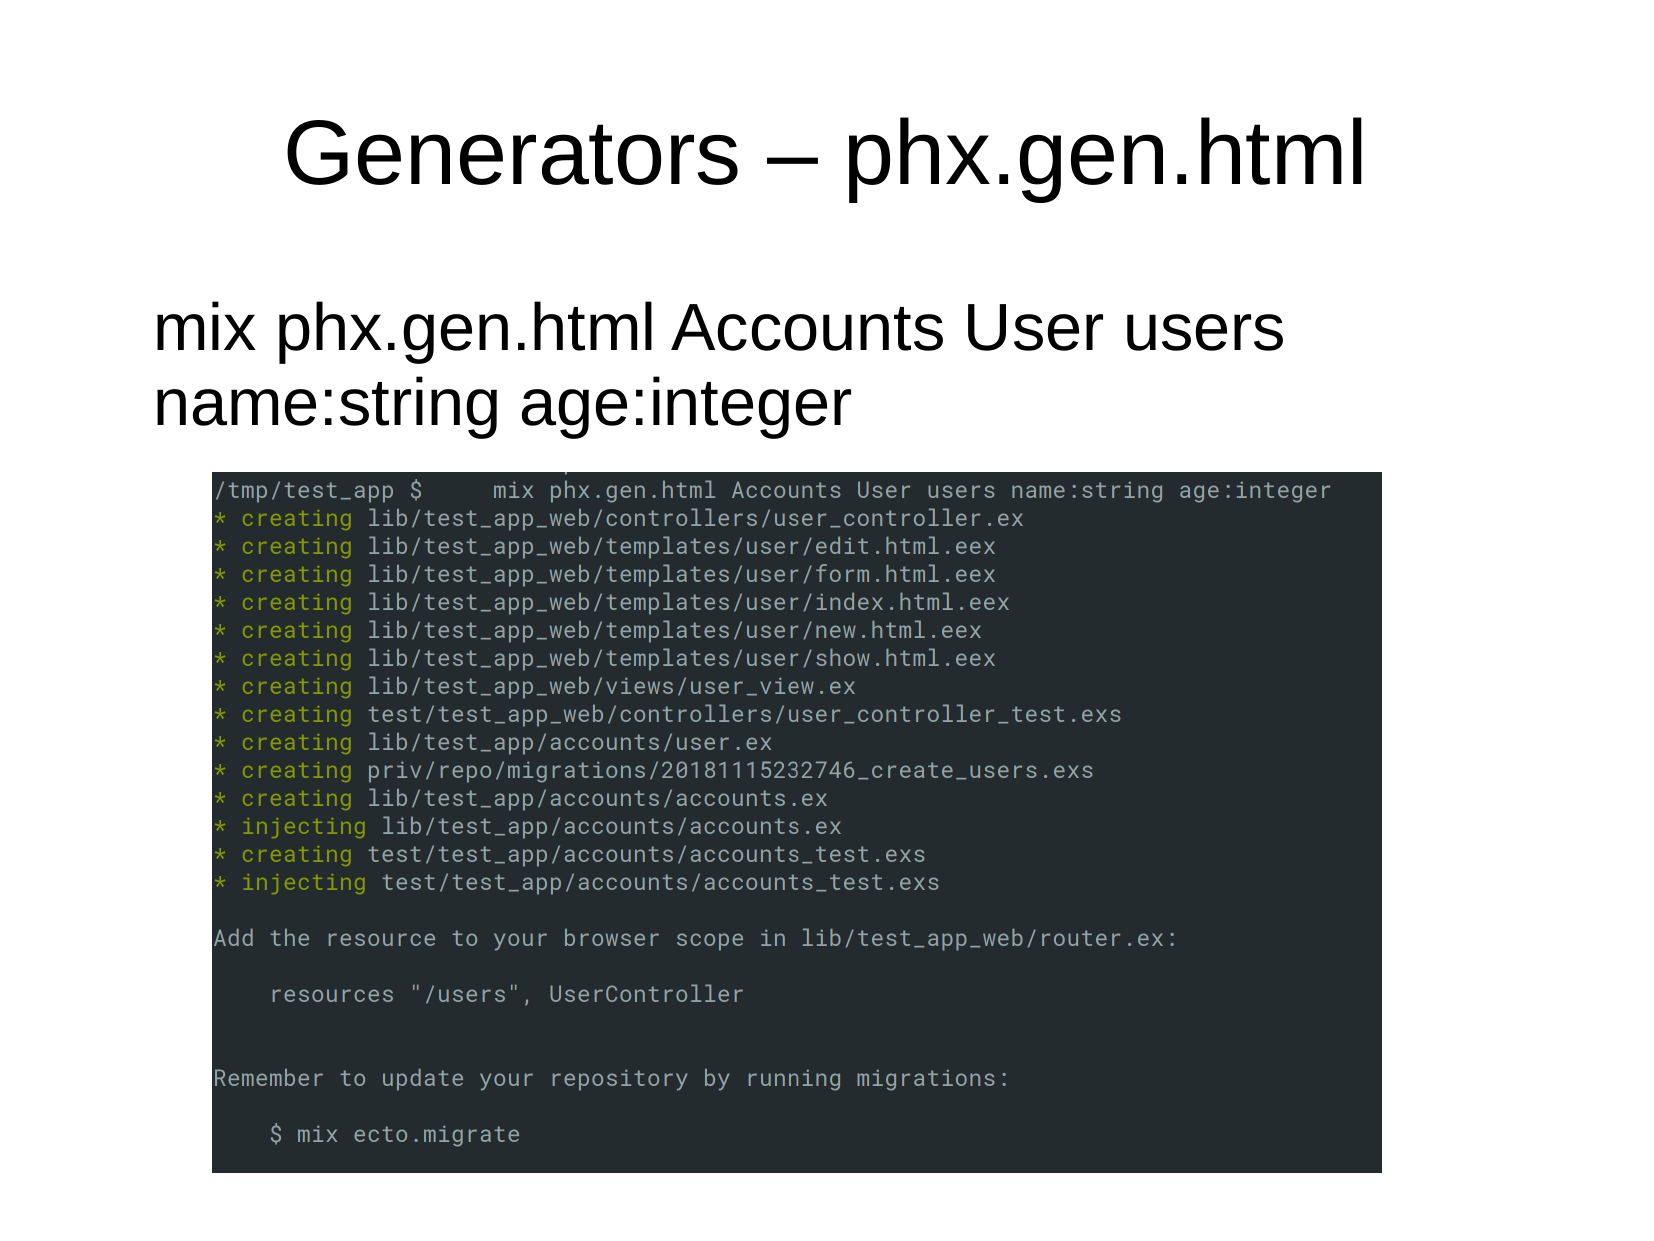

# Generators – phx.gen.html
mix phx.gen.html Accounts User users name:string age:integer